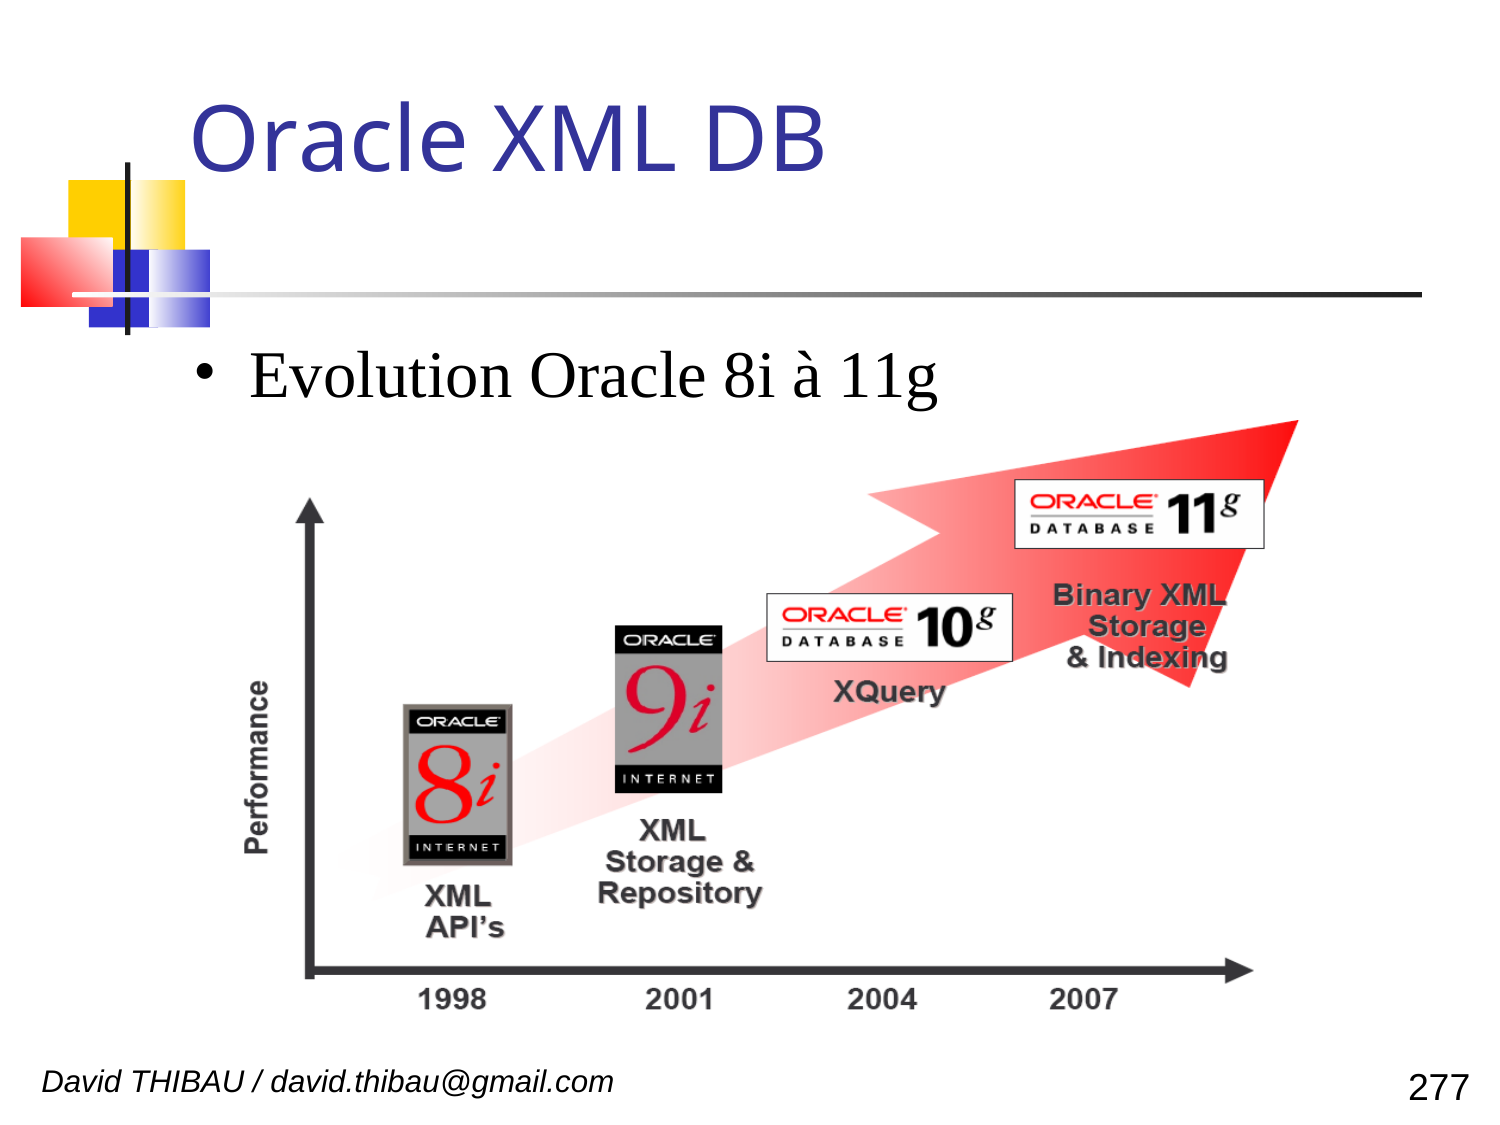

# Oracle XML DB
Evolution Oracle 8i à 11g